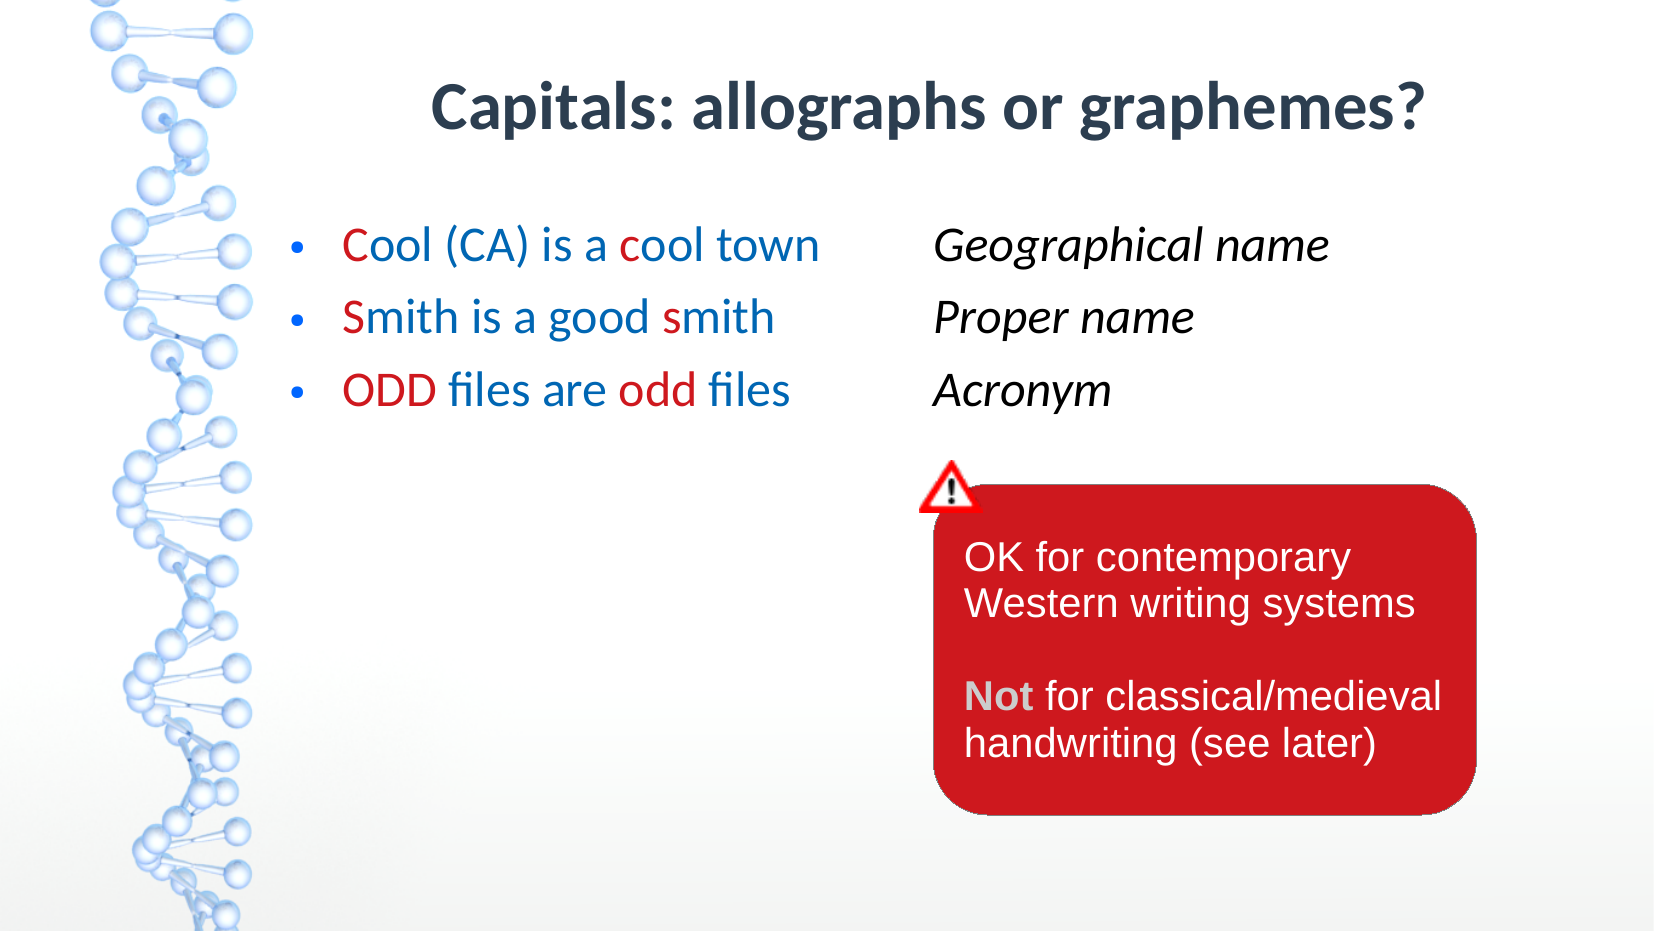

# Capitals: allographs or graphemes?
Cool (CA) is a cool town		Geographical name
Smith is a good smith			Proper name
ODD files are odd files		Acronym
OK for contemporary
Western writing systems
Not for classical/medieval
handwriting (see later)